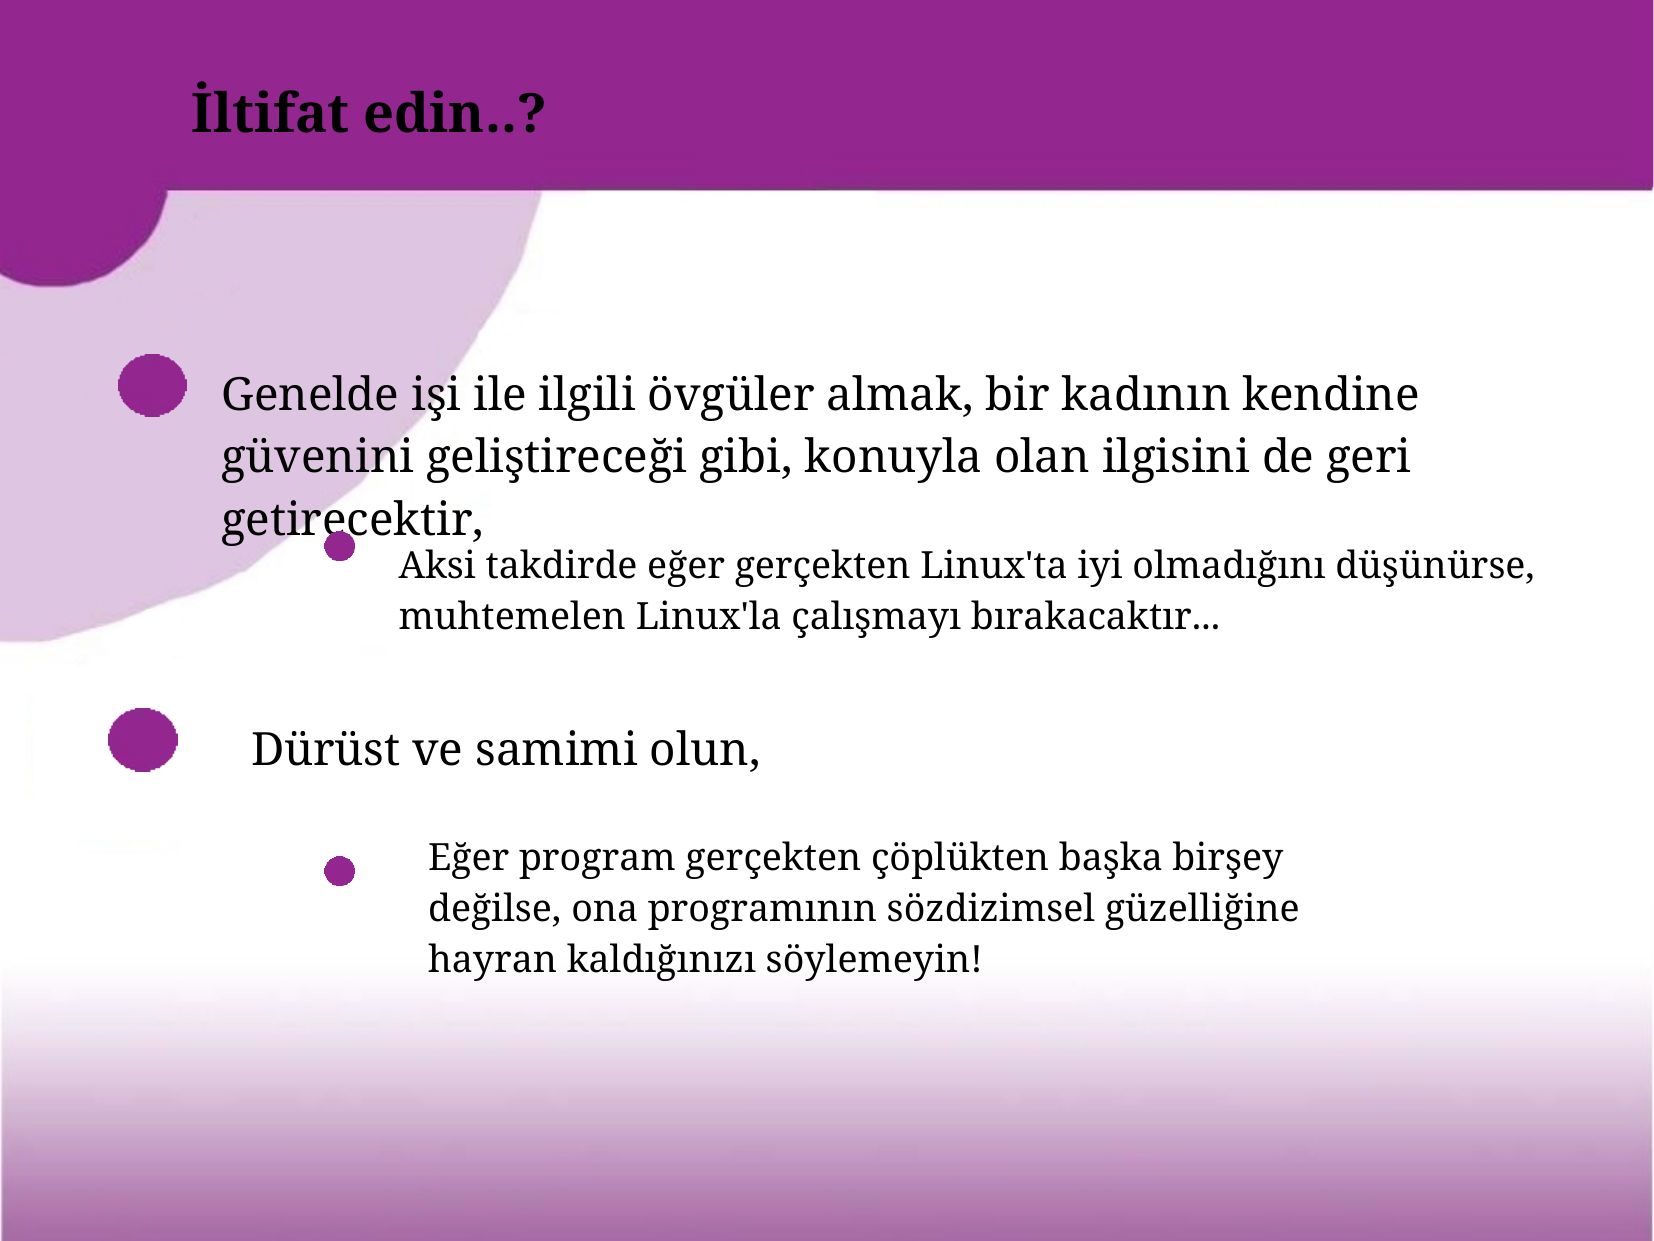

İltifat edin..?
Genelde işi ile ilgili övgüler almak, bir kadının kendine güvenini geliştireceği gibi, konuyla olan ilgisini de geri getirecektir,
Aksi takdirde eğer gerçekten Linux'ta iyi olmadığını düşünürse, muhtemelen Linux'la çalışmayı bırakacaktır...
Dürüst ve samimi olun,
Eğer program gerçekten çöplükten başka birşey değilse, ona programının sözdizimsel güzelliğine hayran kaldığınızı söylemeyin!